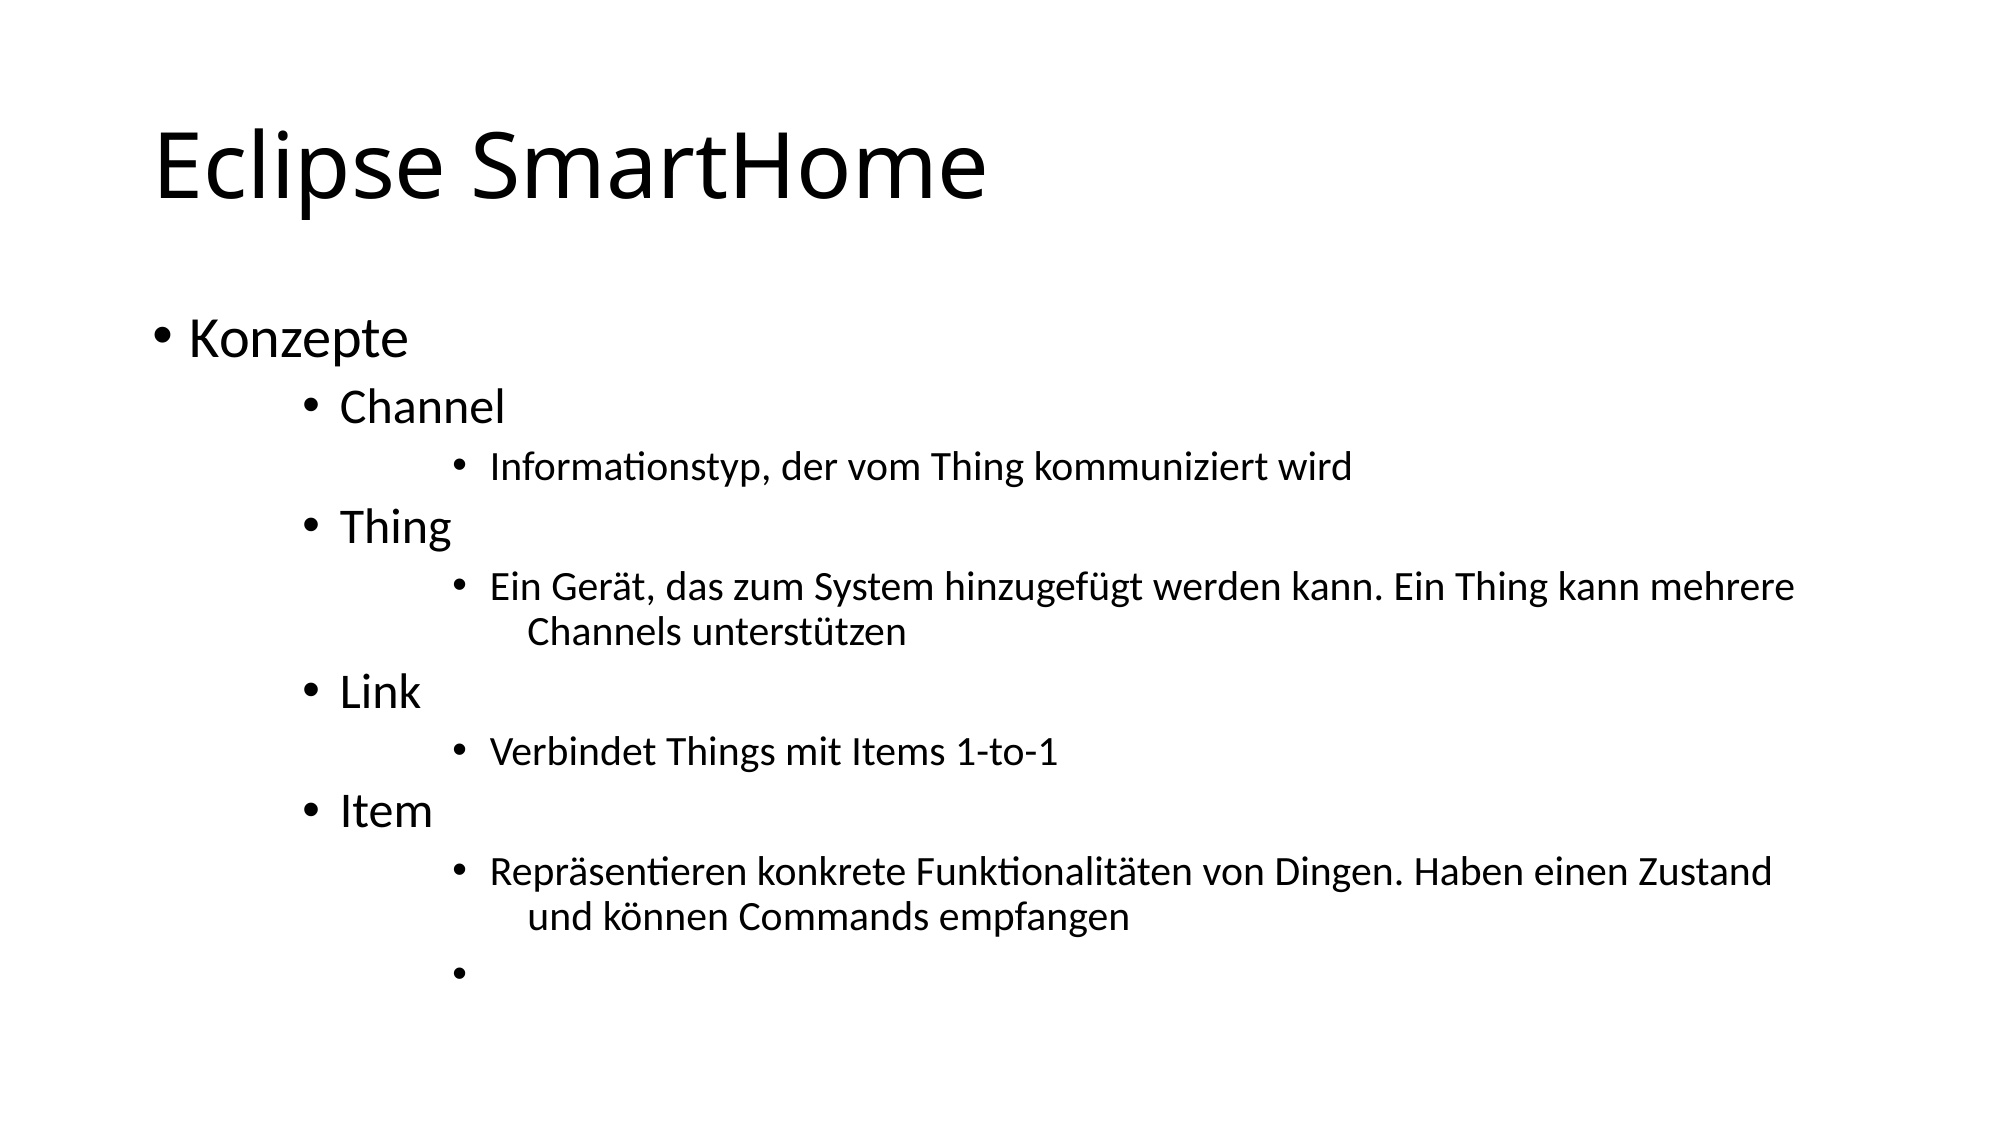

# Eclipse SmartHome
Konzepte
Channel
Informationstyp, der vom Thing kommuniziert wird
Thing
Ein Gerät, das zum System hinzugefügt werden kann. Ein Thing kann mehrere Channels unterstützen
Link
Verbindet Things mit Items 1-to-1
Item
Repräsentieren konkrete Funktionalitäten von Dingen. Haben einen Zustand und können Commands empfangen